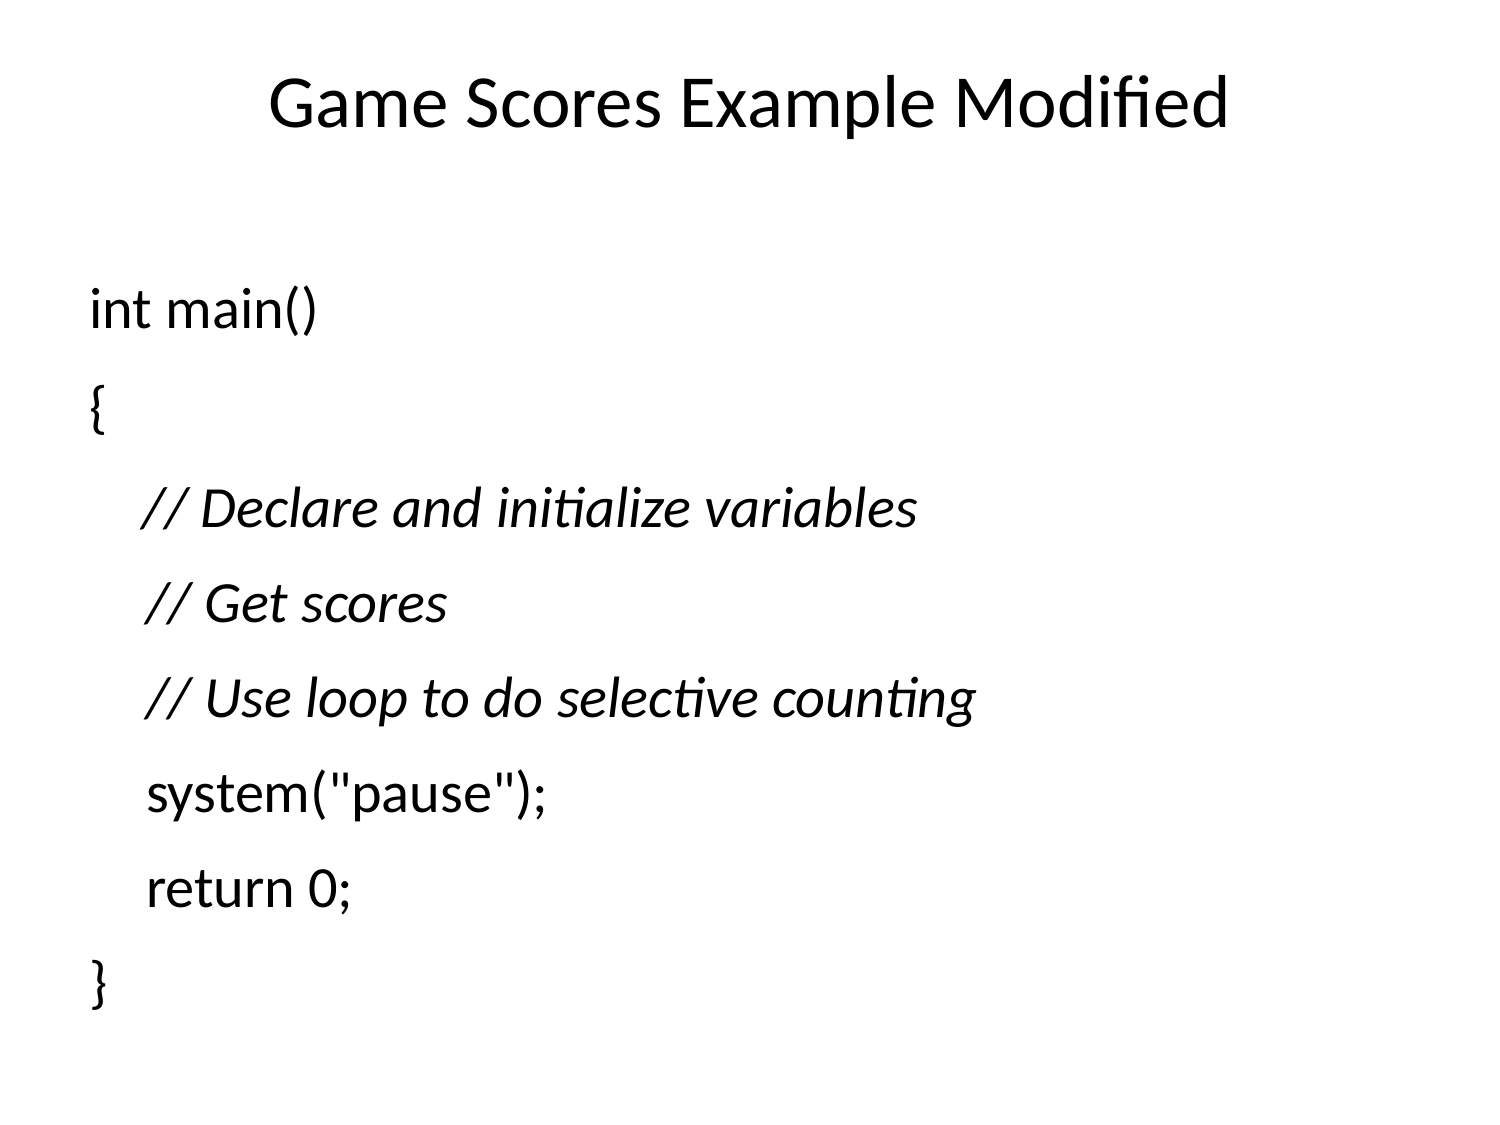

# Game Scores Example Modified
int main()
{
 // Declare and initialize variables
	// Get scores
	// Use loop to do selective counting
	system("pause");
	return 0;
}